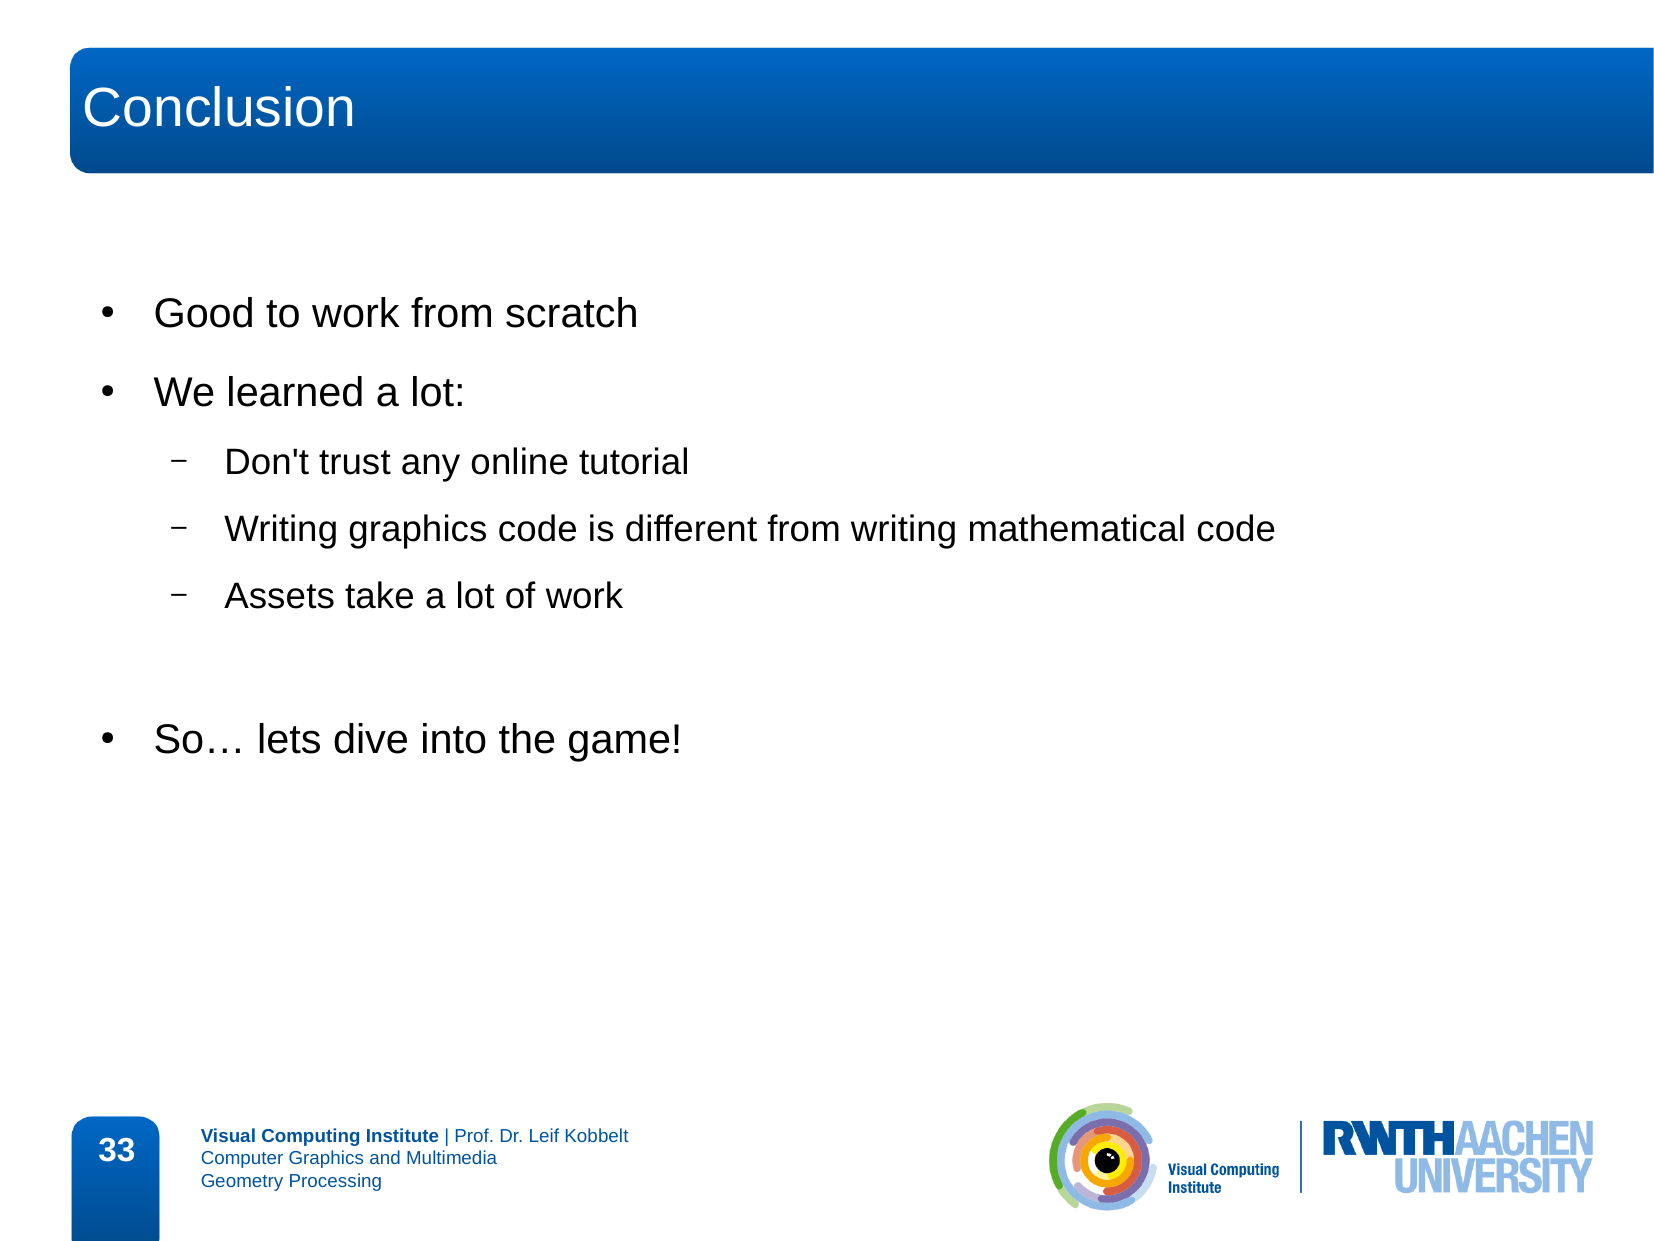

# Conclusion
Good to work from scratch
We learned a lot:
Don't trust any online tutorial
Writing graphics code is different from writing mathematical code
Assets take a lot of work
So… lets dive into the game!